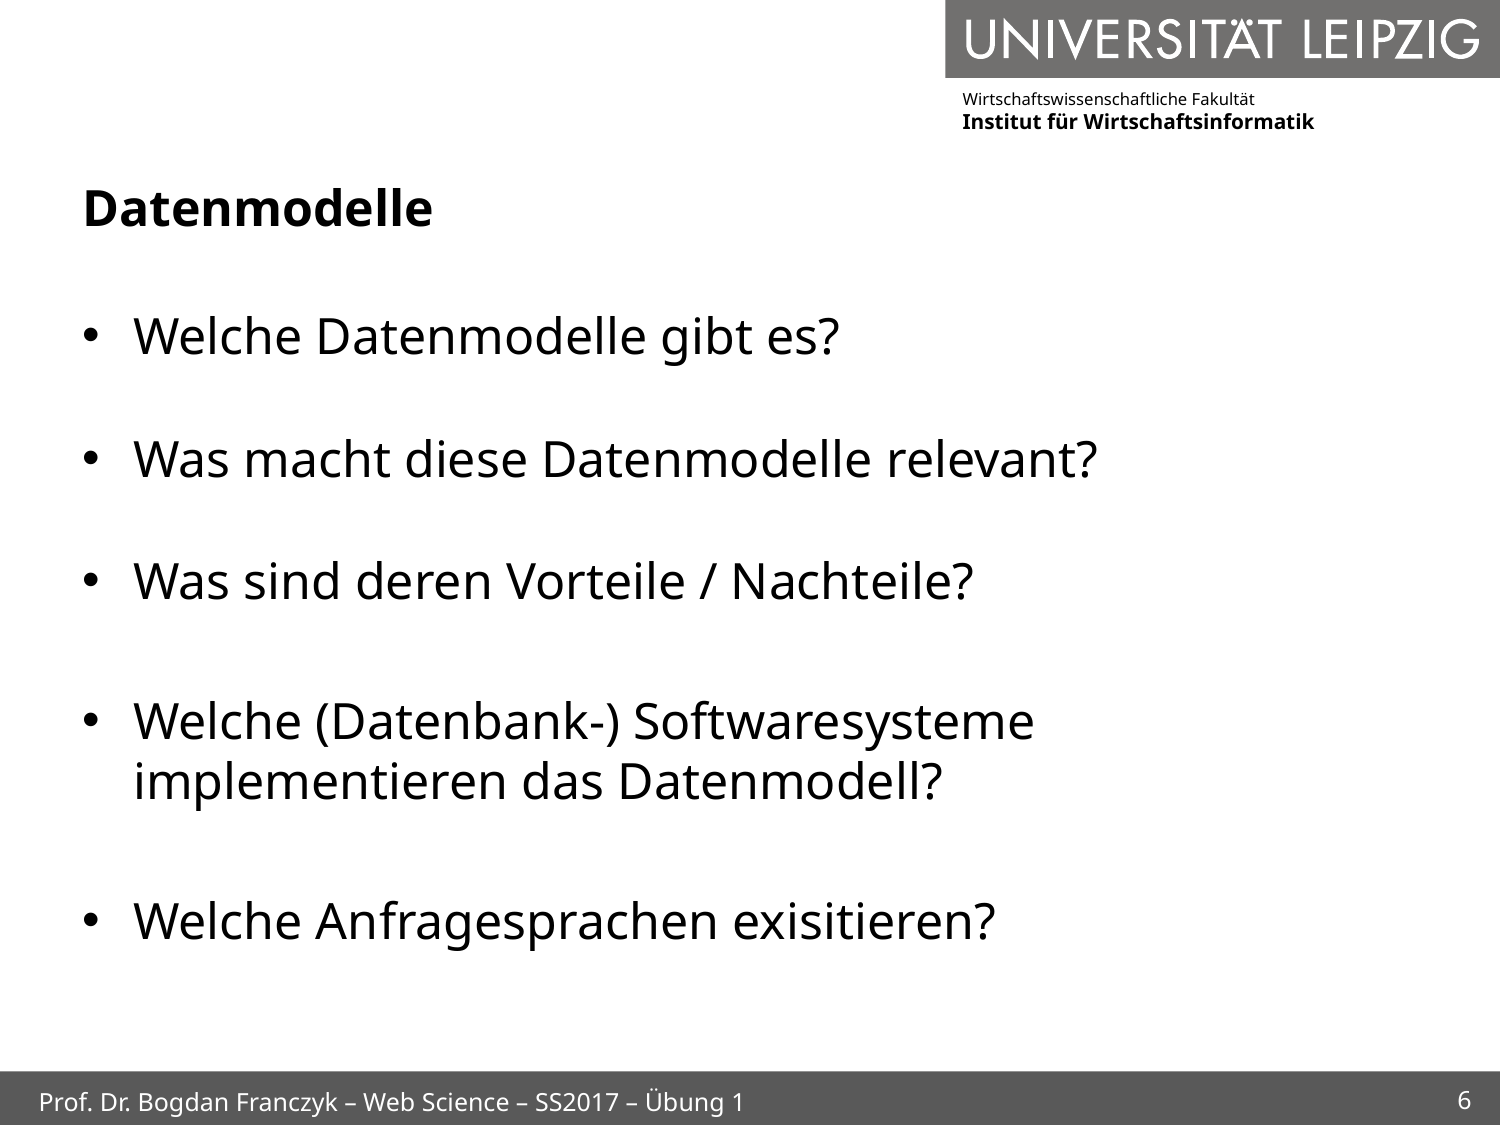

# Datenmodelle
Welche Datenmodelle gibt es?
Was macht diese Datenmodelle relevant?
Was sind deren Vorteile / Nachteile?
Welche (Datenbank-) Softwaresysteme implementieren das Datenmodell?
Welche Anfragesprachen exisitieren?